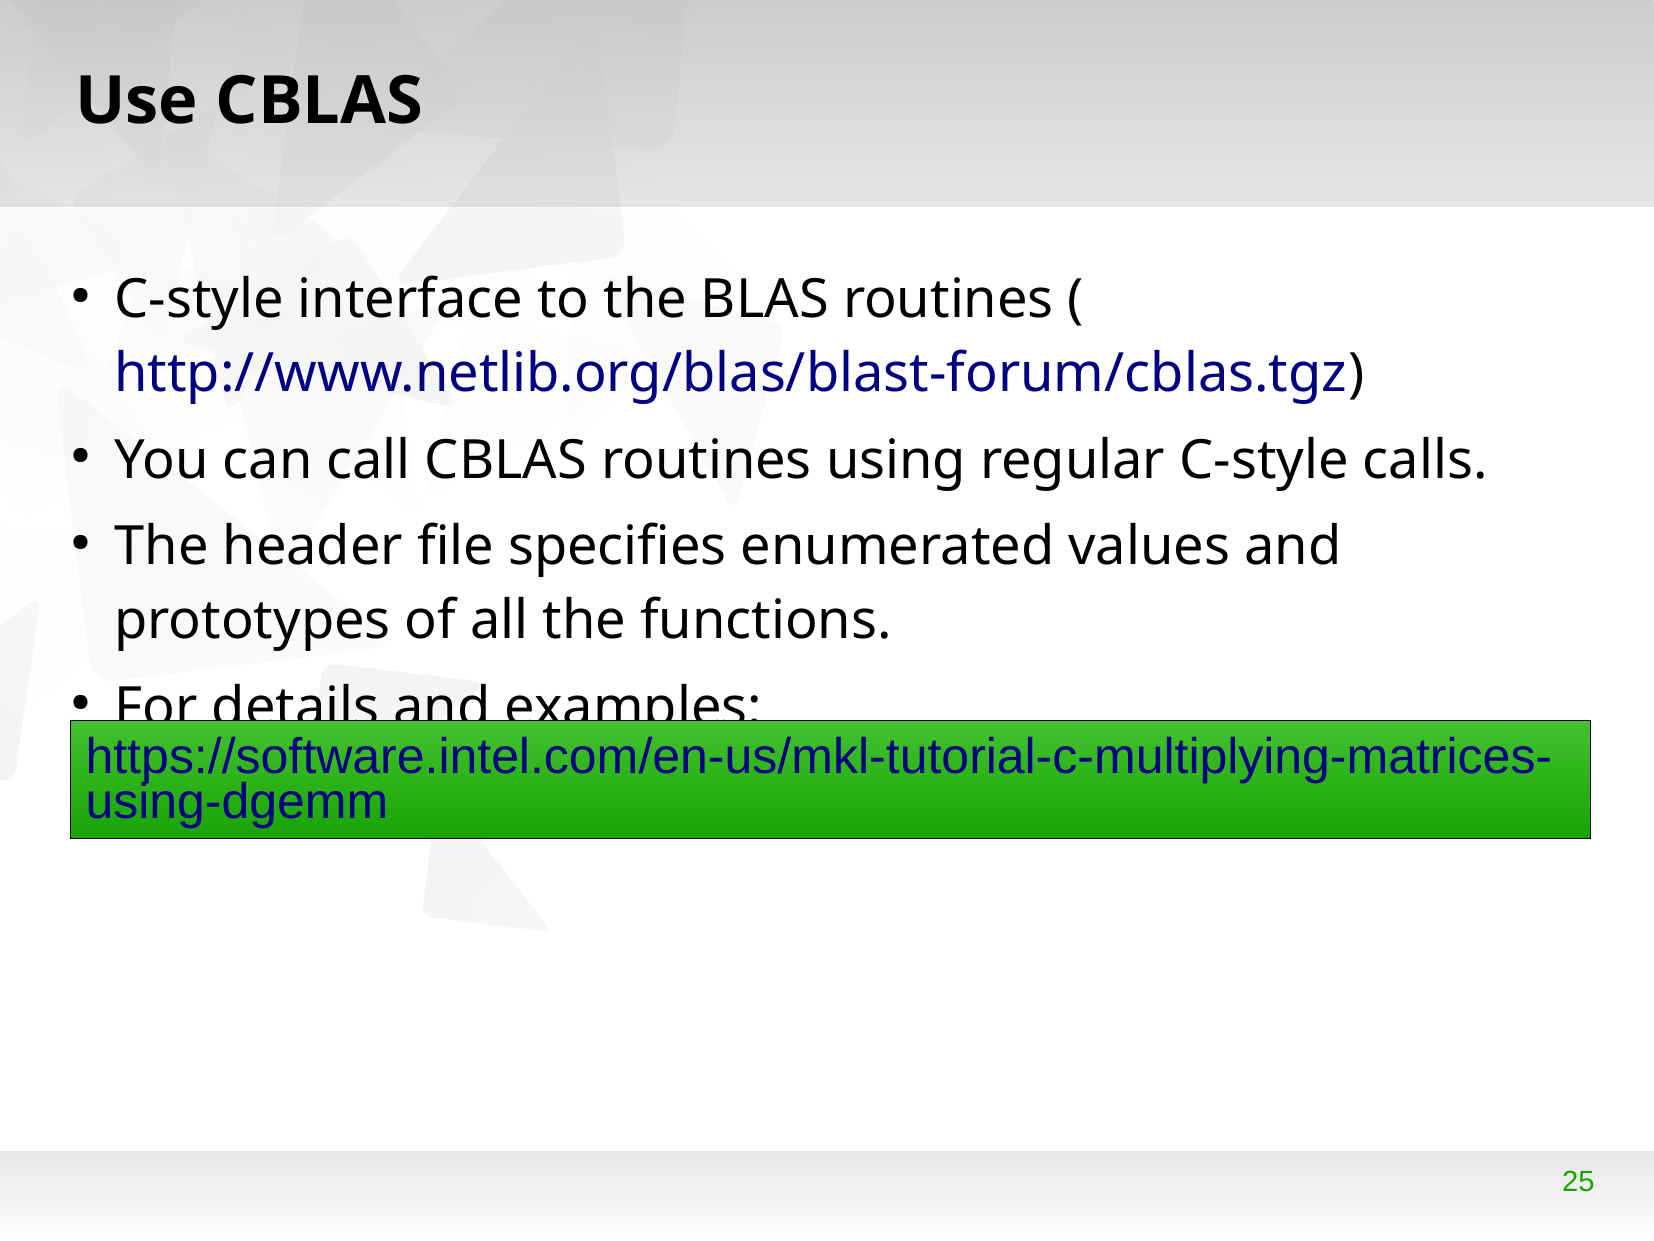

# Use CBLAS
C-style interface to the BLAS routines (http://www.netlib.org/blas/blast-forum/cblas.tgz)
You can call CBLAS routines using regular C-style calls.
The header file specifies enumerated values and prototypes of all the functions.
For details and examples:
https://software.intel.com/en-us/mkl-tutorial-c-multiplying-matrices-using-dgemm
25